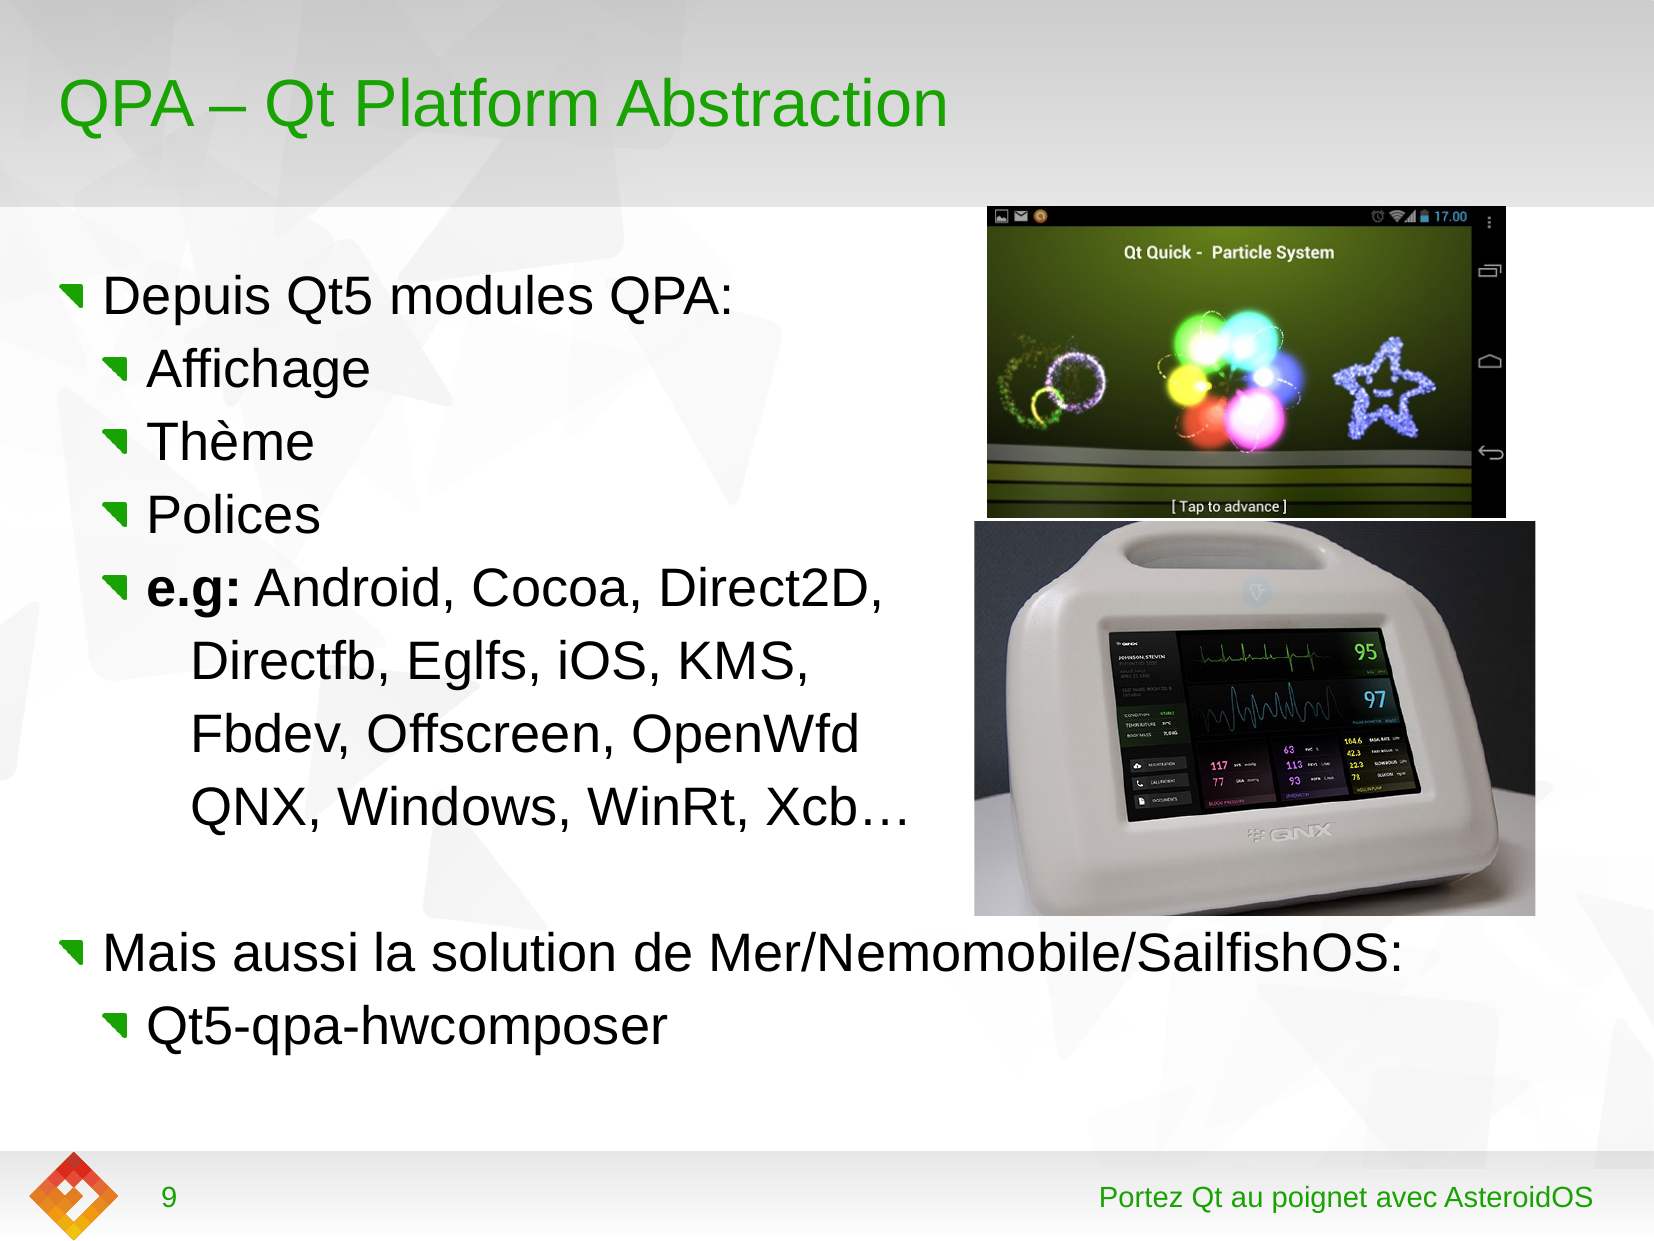

# QPA – Qt Platform Abstraction
Depuis Qt5 modules QPA:
Affichage
Thème
Polices
e.g: Android, Cocoa, Direct2D,
Directfb, Eglfs, iOS, KMS,
Fbdev, Offscreen, OpenWfd
QNX, Windows, WinRt, Xcb…
Mais aussi la solution de Mer/Nemomobile/SailfishOS:
Qt5-qpa-hwcomposer
9
Portez Qt au poignet avec AsteroidOS